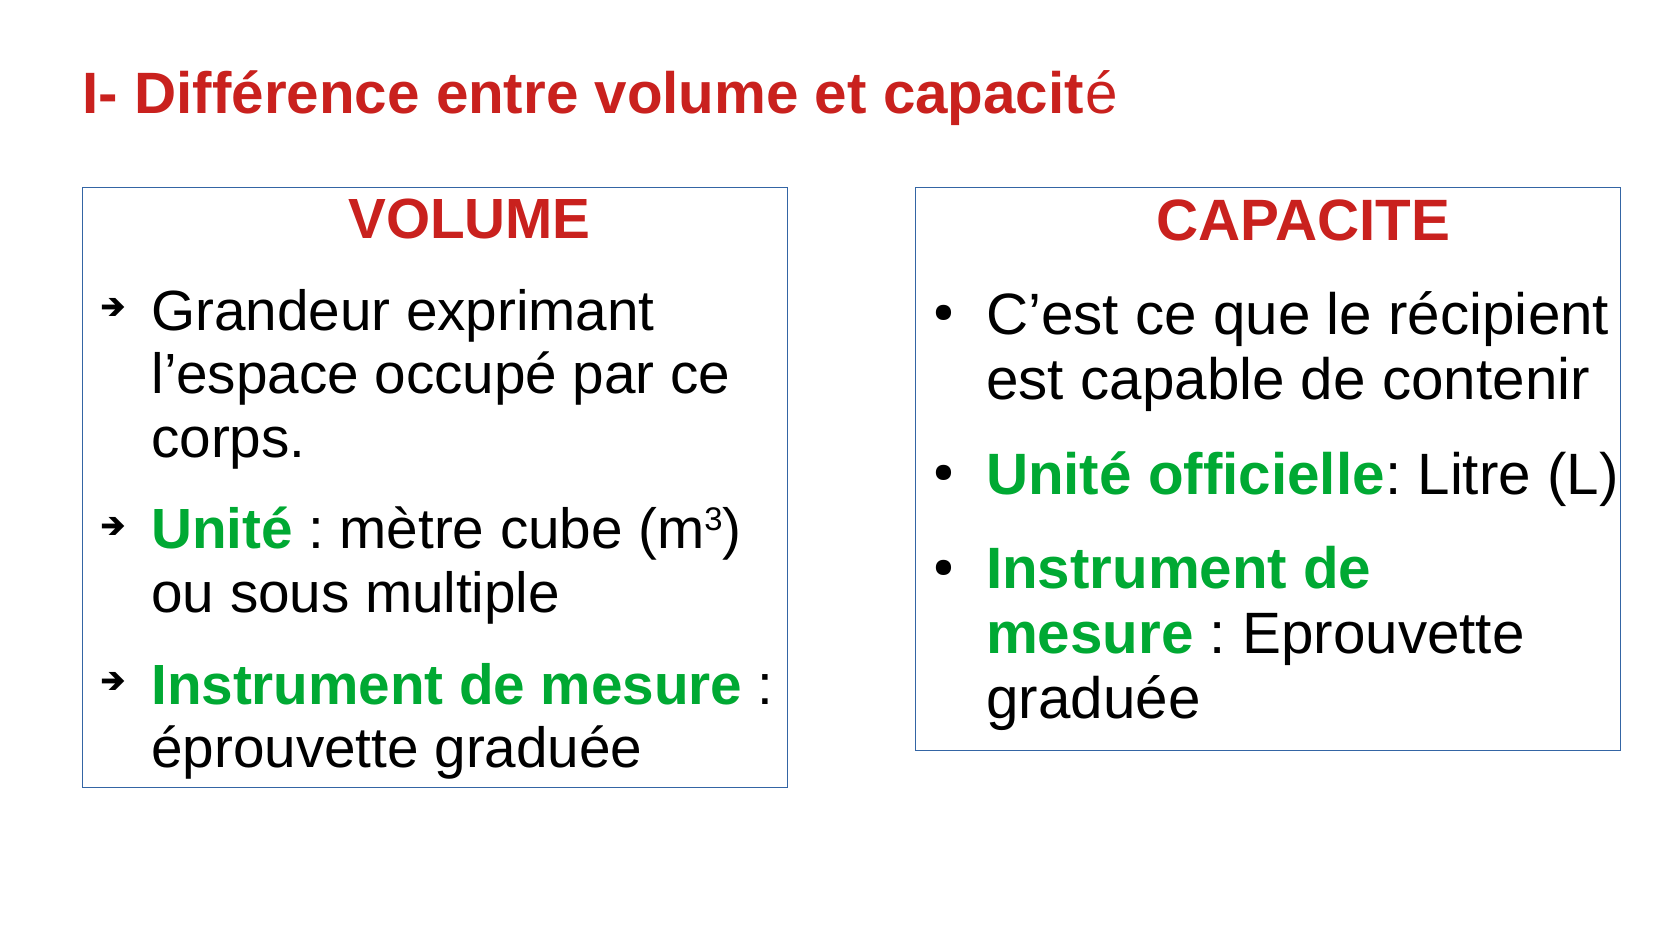

# I- Différence entre volume et capacité
VOLUME
Grandeur exprimant l’espace occupé par ce corps.
Unité : mètre cube (m3) ou sous multiple
Instrument de mesure : éprouvette graduée
CAPACITE
C’est ce que le récipient est capable de contenir
Unité officielle: Litre (L)
Instrument de mesure : Eprouvette graduée